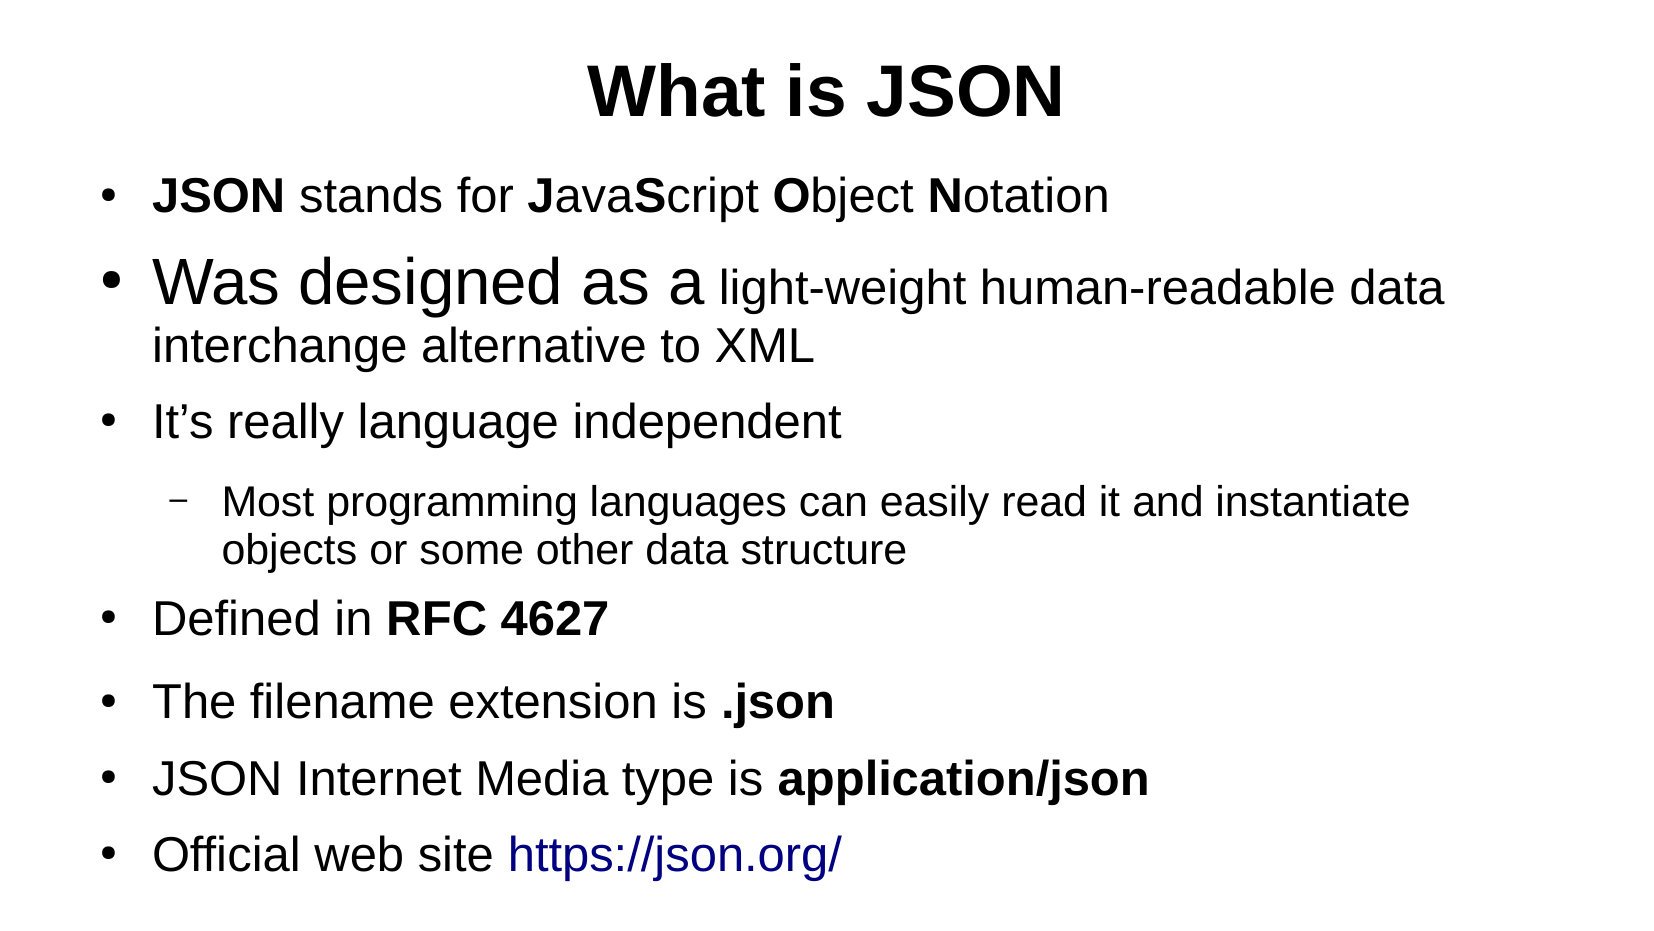

# What is JSON
JSON stands for JavaScript Object Notation
Was designed as a light-weight human-readable data interchange alternative to XML
It’s really language independent
Most programming languages can easily read it and instantiate objects or some other data structure
Defined in RFC 4627
The filename extension is .json
JSON Internet Media type is application/json
Official web site https://json.org/